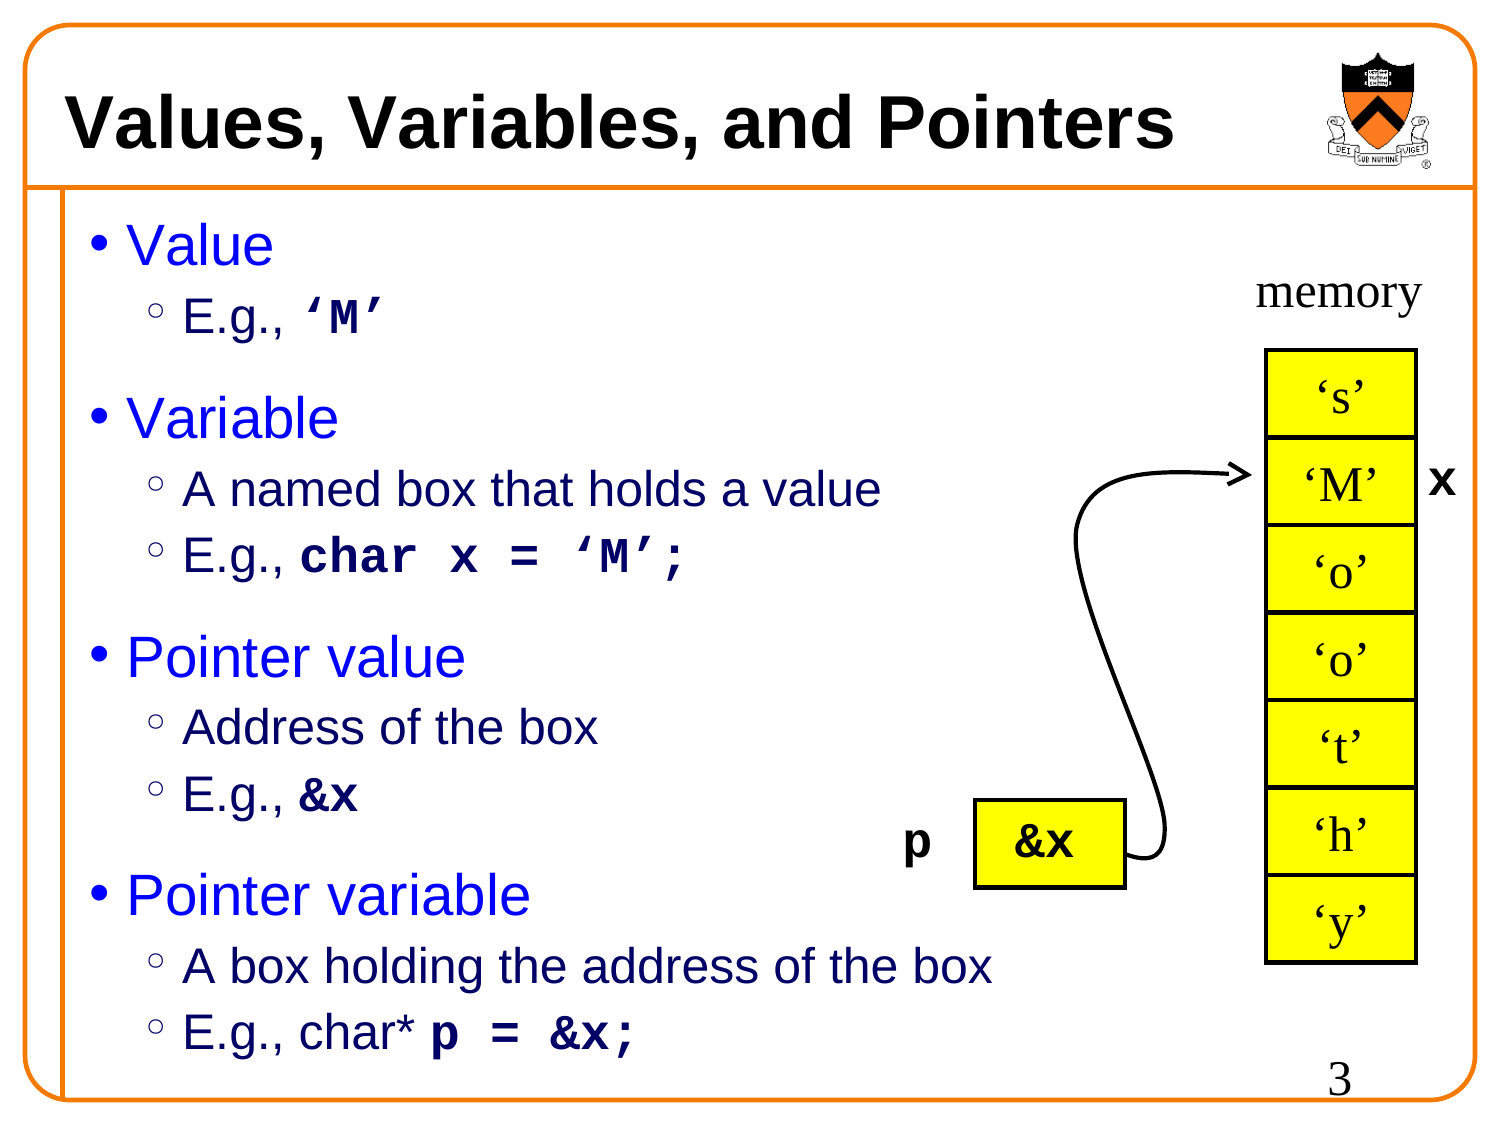

# Values, Variables, and Pointers
Value
E.g., ‘M’
Variable
A named box that holds a value
E.g., char x = ‘M’;
Pointer value
Address of the box
E.g., &x
Pointer variable
A box holding the address of the box
E.g., char* p = &x;
memory
‘s’
‘M’
x
‘o’
‘o’
‘t’
‘h’
p
&x
‘y’
3